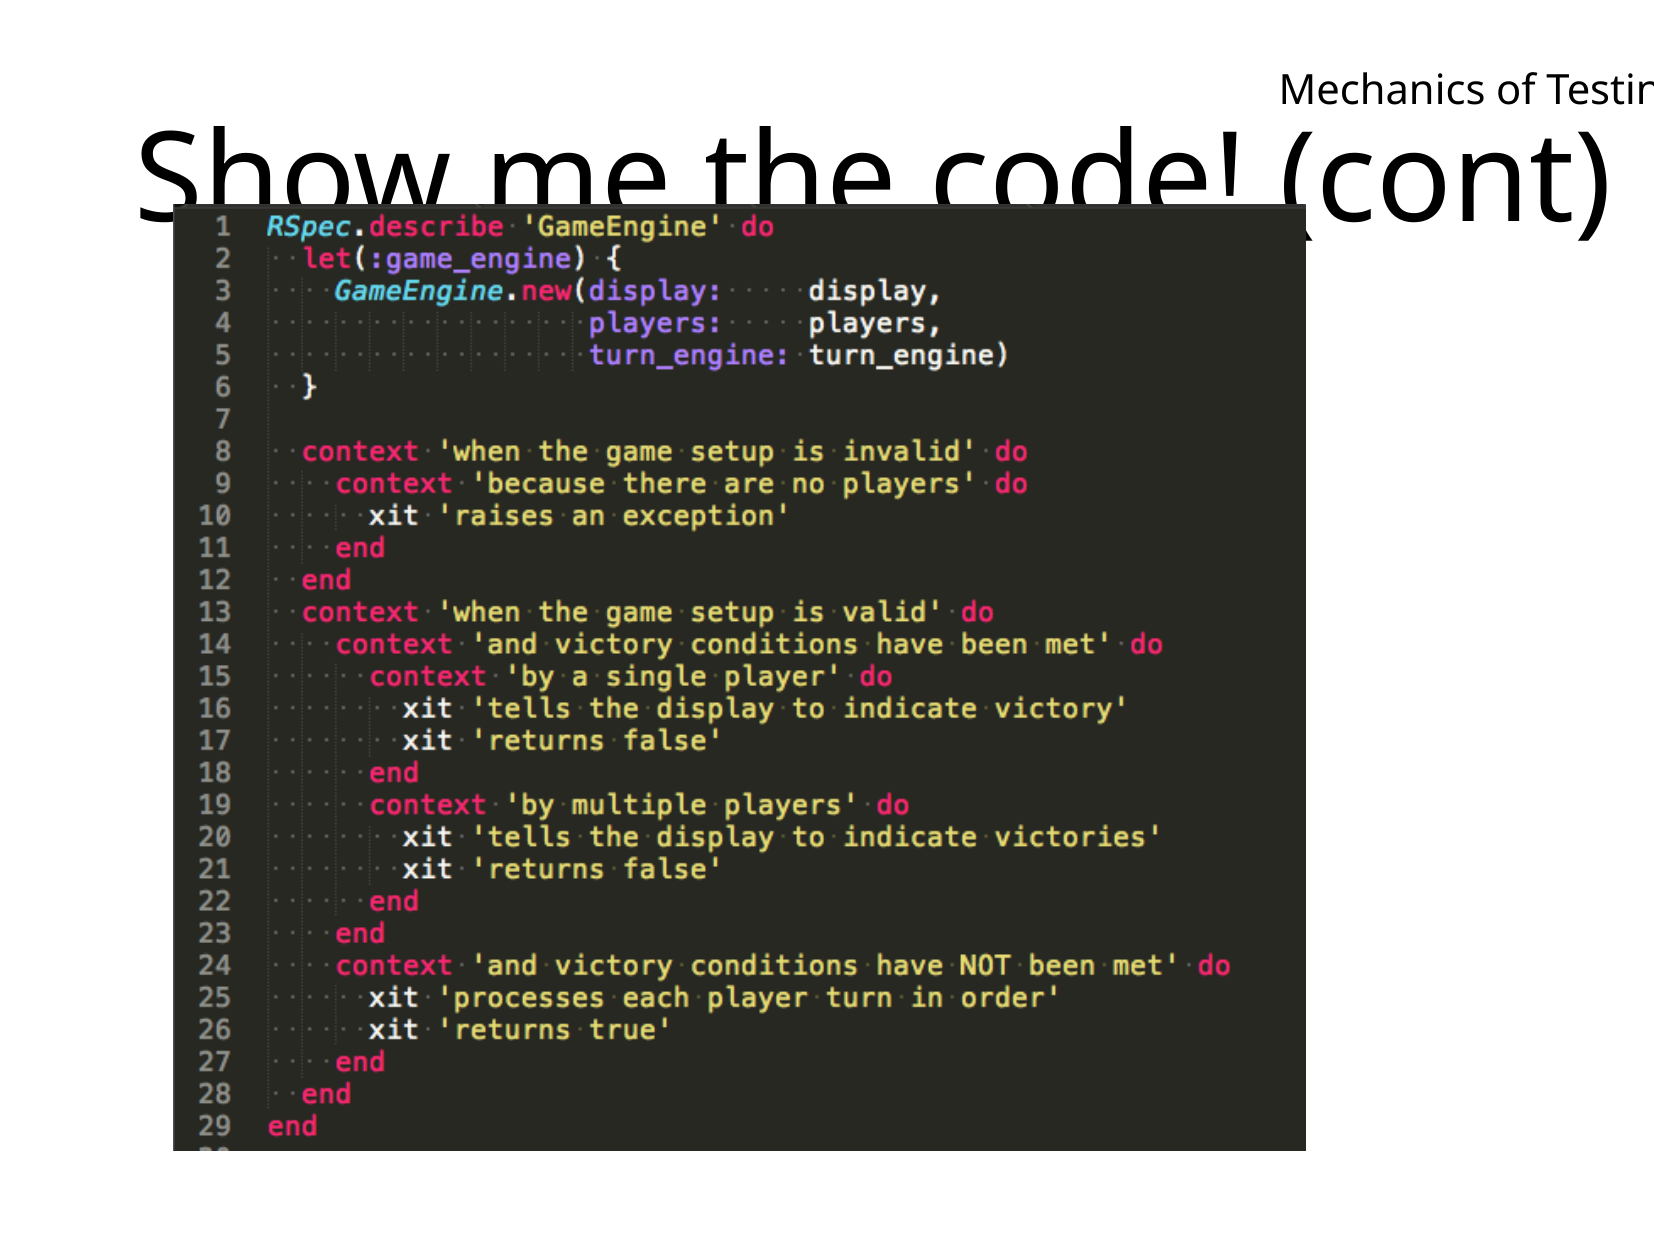

Mechanics of Testing
Show me the code! (cont)